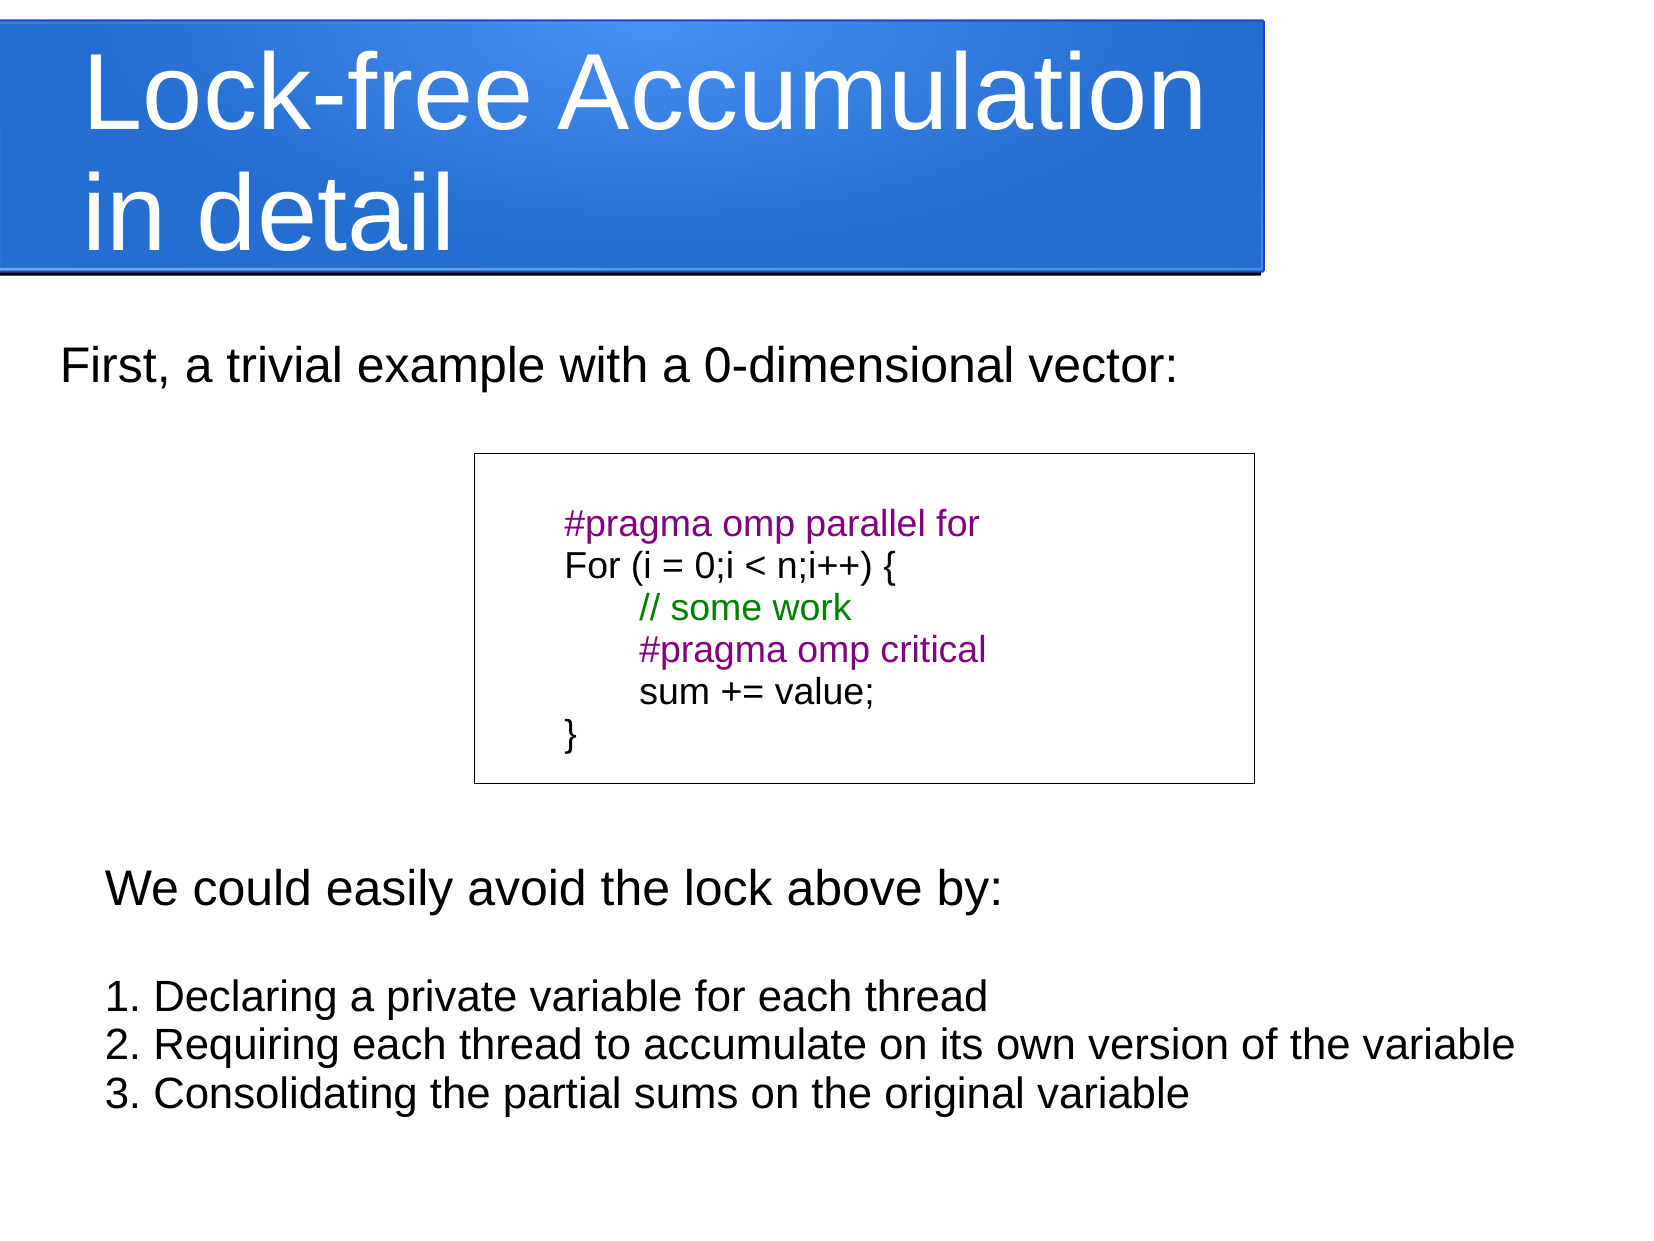

# Lock-free Accumulation in detail
First, a trivial example with a 0-dimensional vector:
	#pragma omp parallel for
	For (i = 0;i < n;i++) {
		// some work
		#pragma omp critical
		sum += value;
	}
We could easily avoid the lock above by:
 Declaring a private variable for each thread
 Requiring each thread to accumulate on its own version of the variable
 Consolidating the partial sums on the original variable